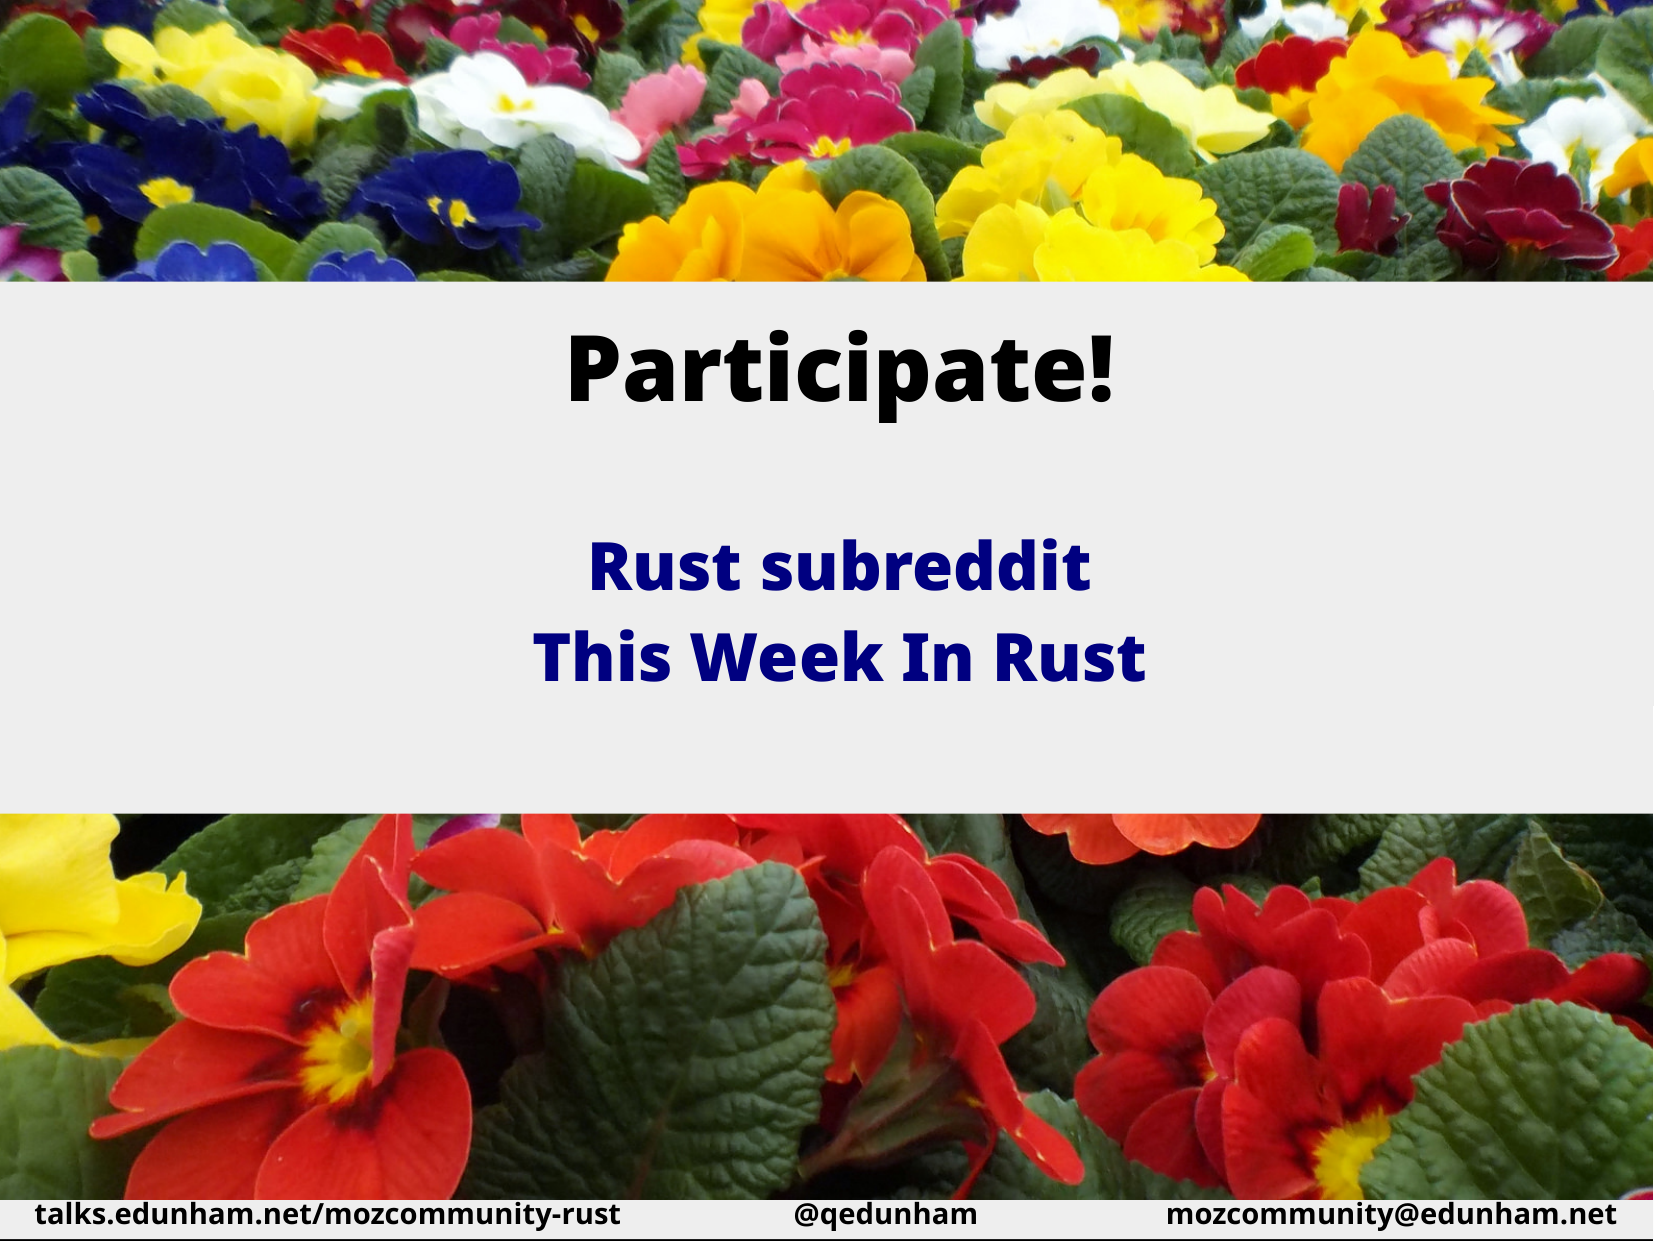

# Participate! Rust subreddit This Week In Rust